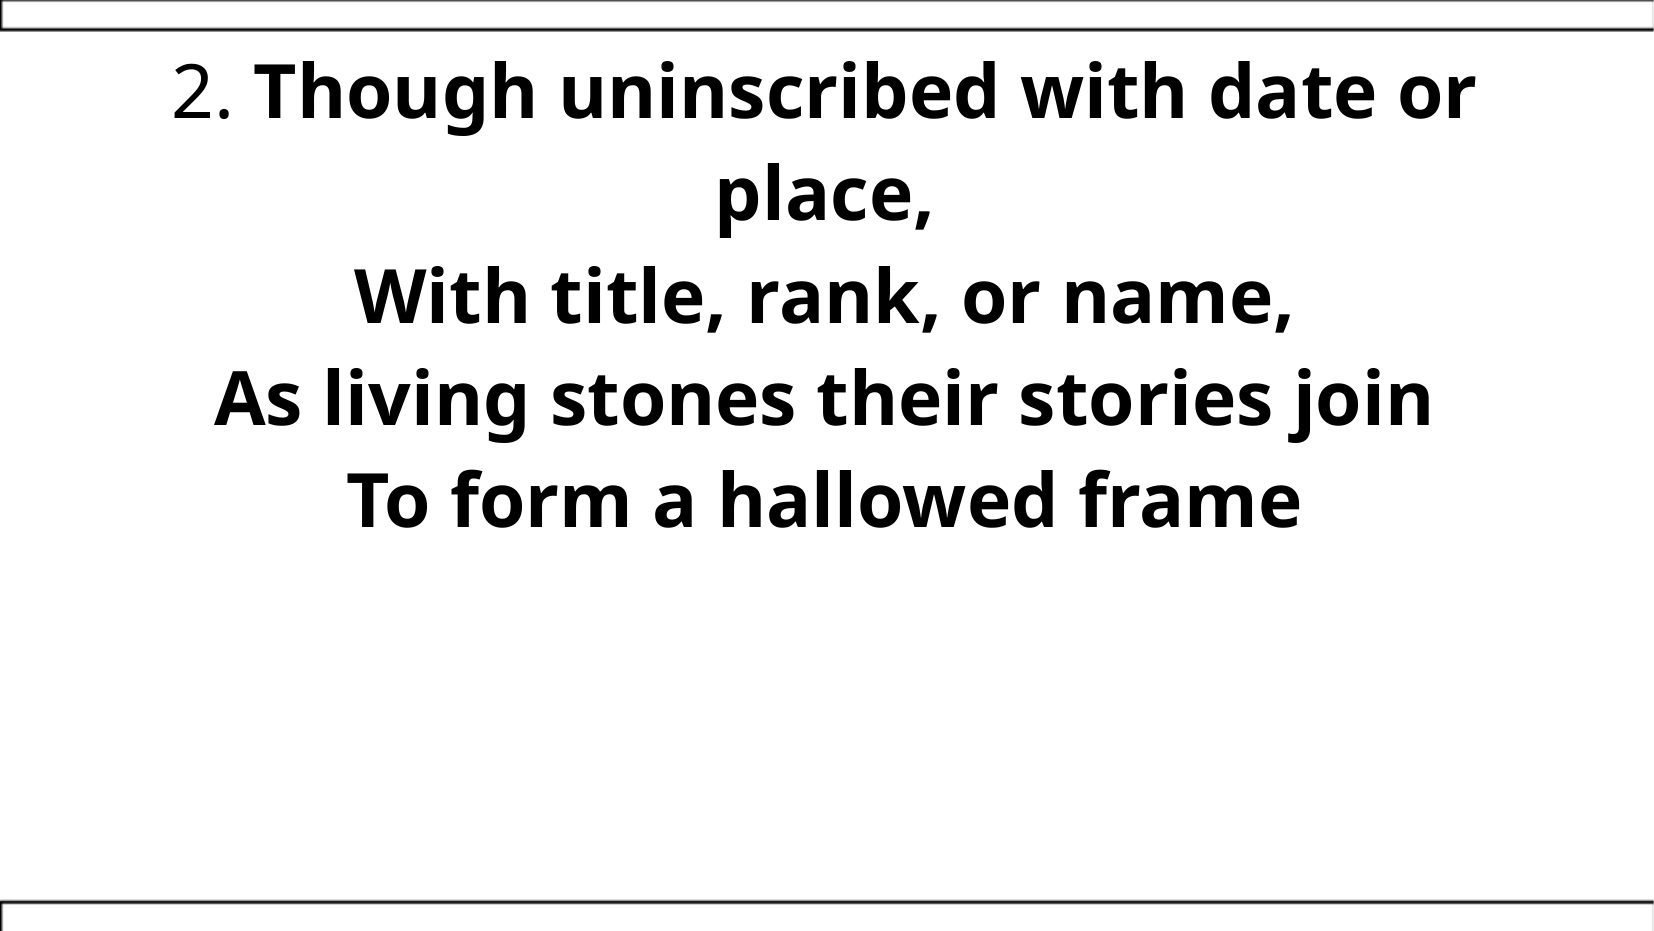

2. Though uninscribed with date or place,
With title, rank, or name,
As living stones their stories join
To form a hallowed frame